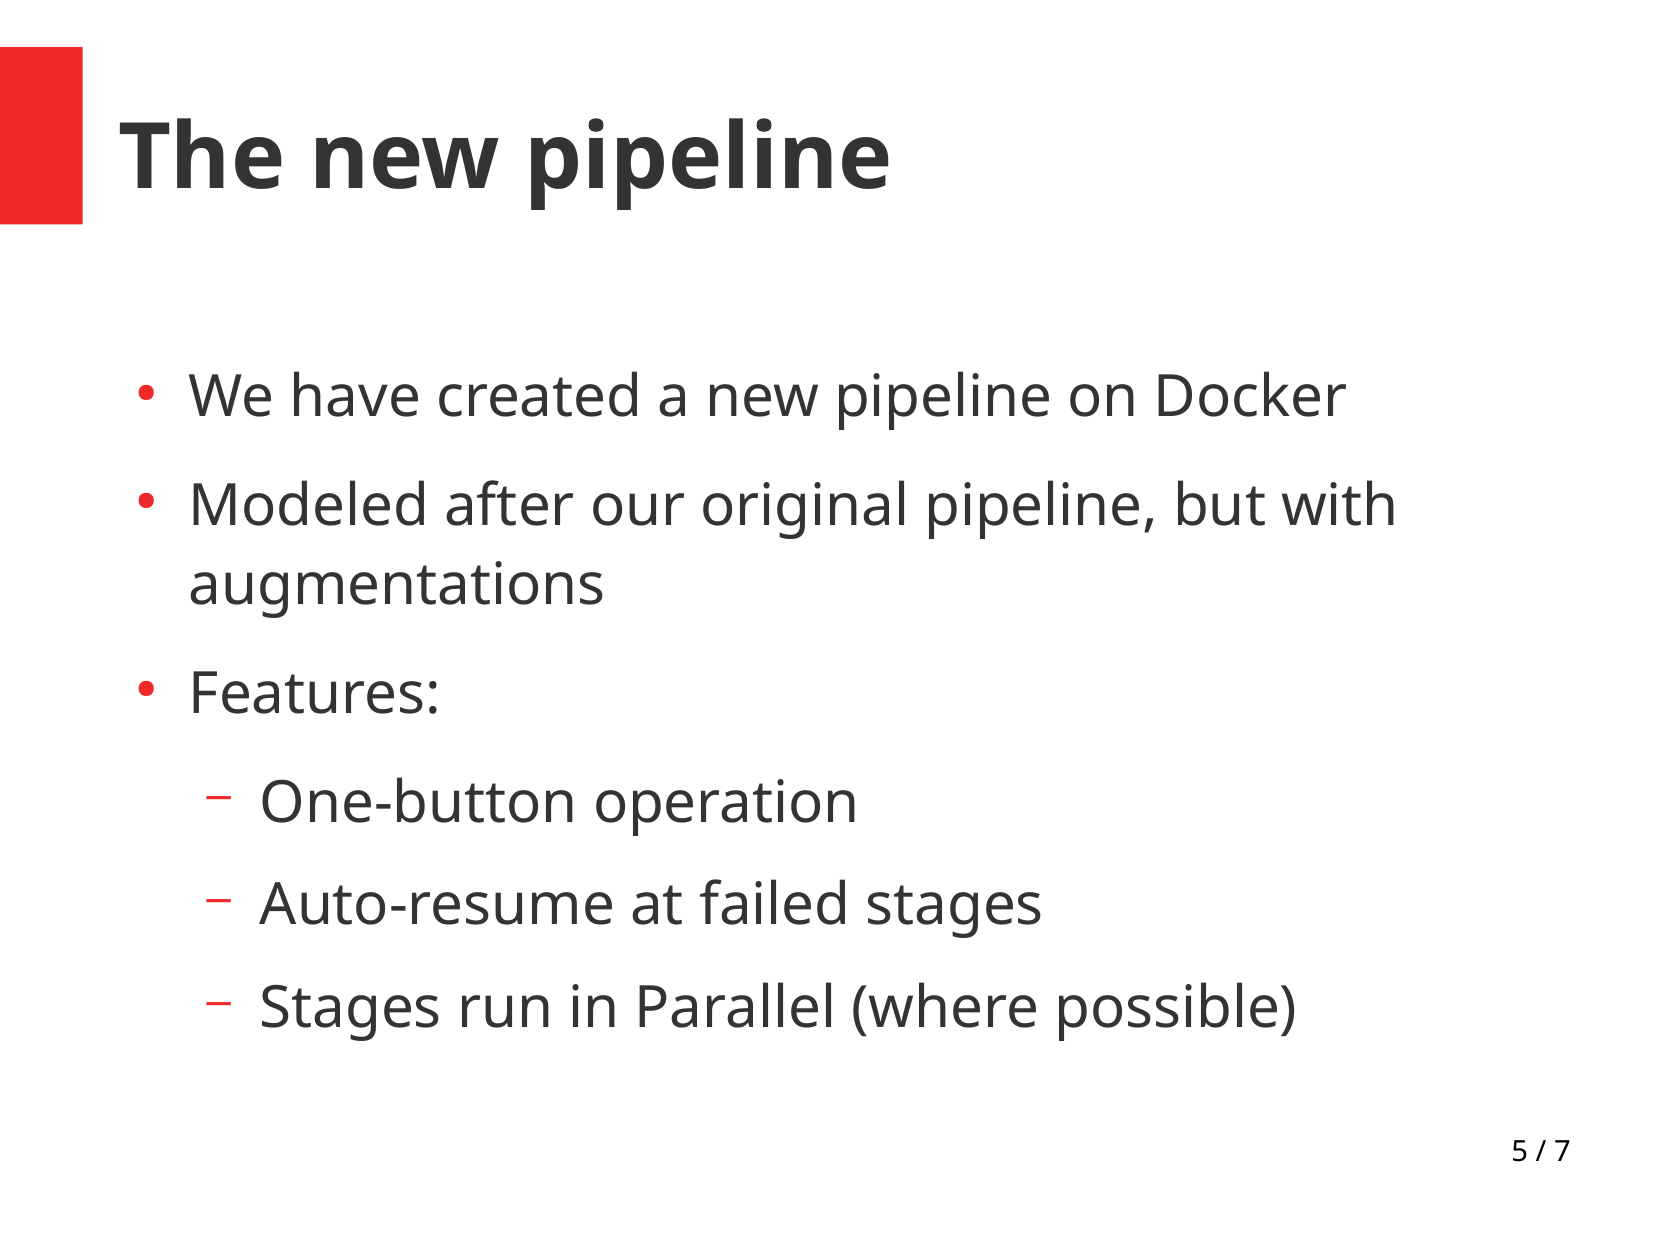

# The new pipeline
We have created a new pipeline on Docker
Modeled after our original pipeline, but with augmentations
Features:
One-button operation
Auto-resume at failed stages
Stages run in Parallel (where possible)
5